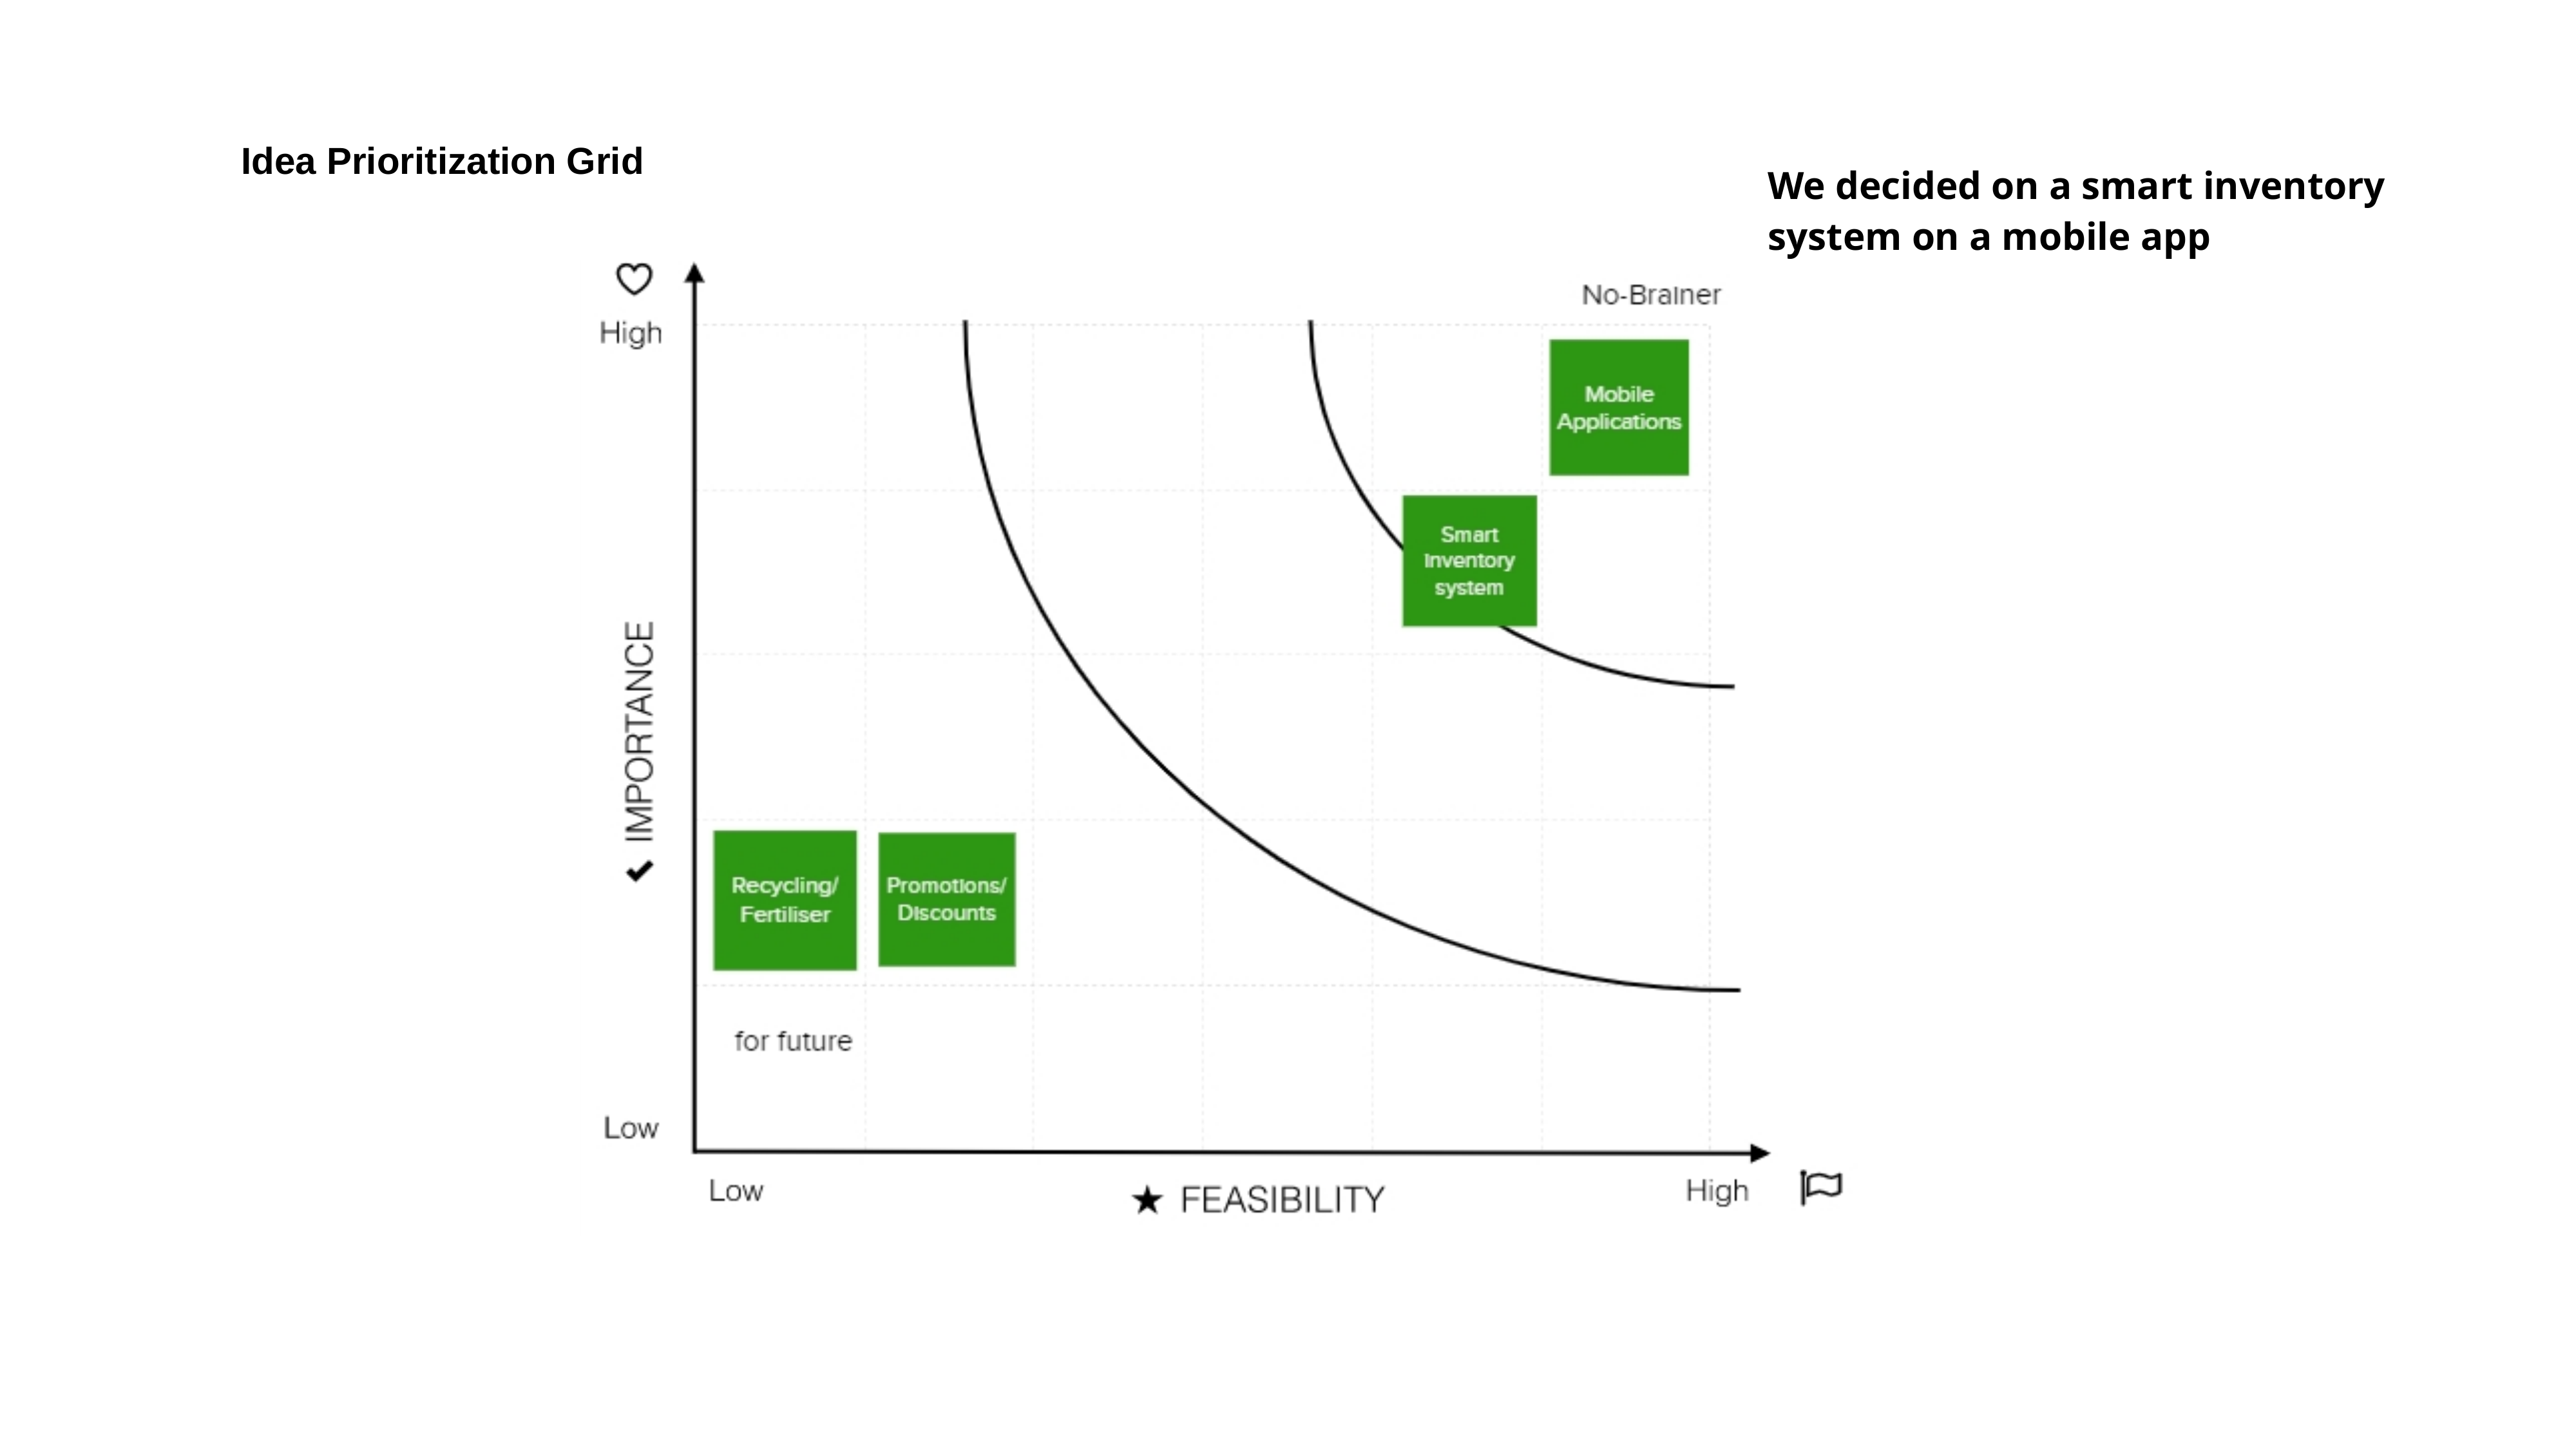

Idea Prioritization Grid
We decided on a smart inventory system on a mobile app